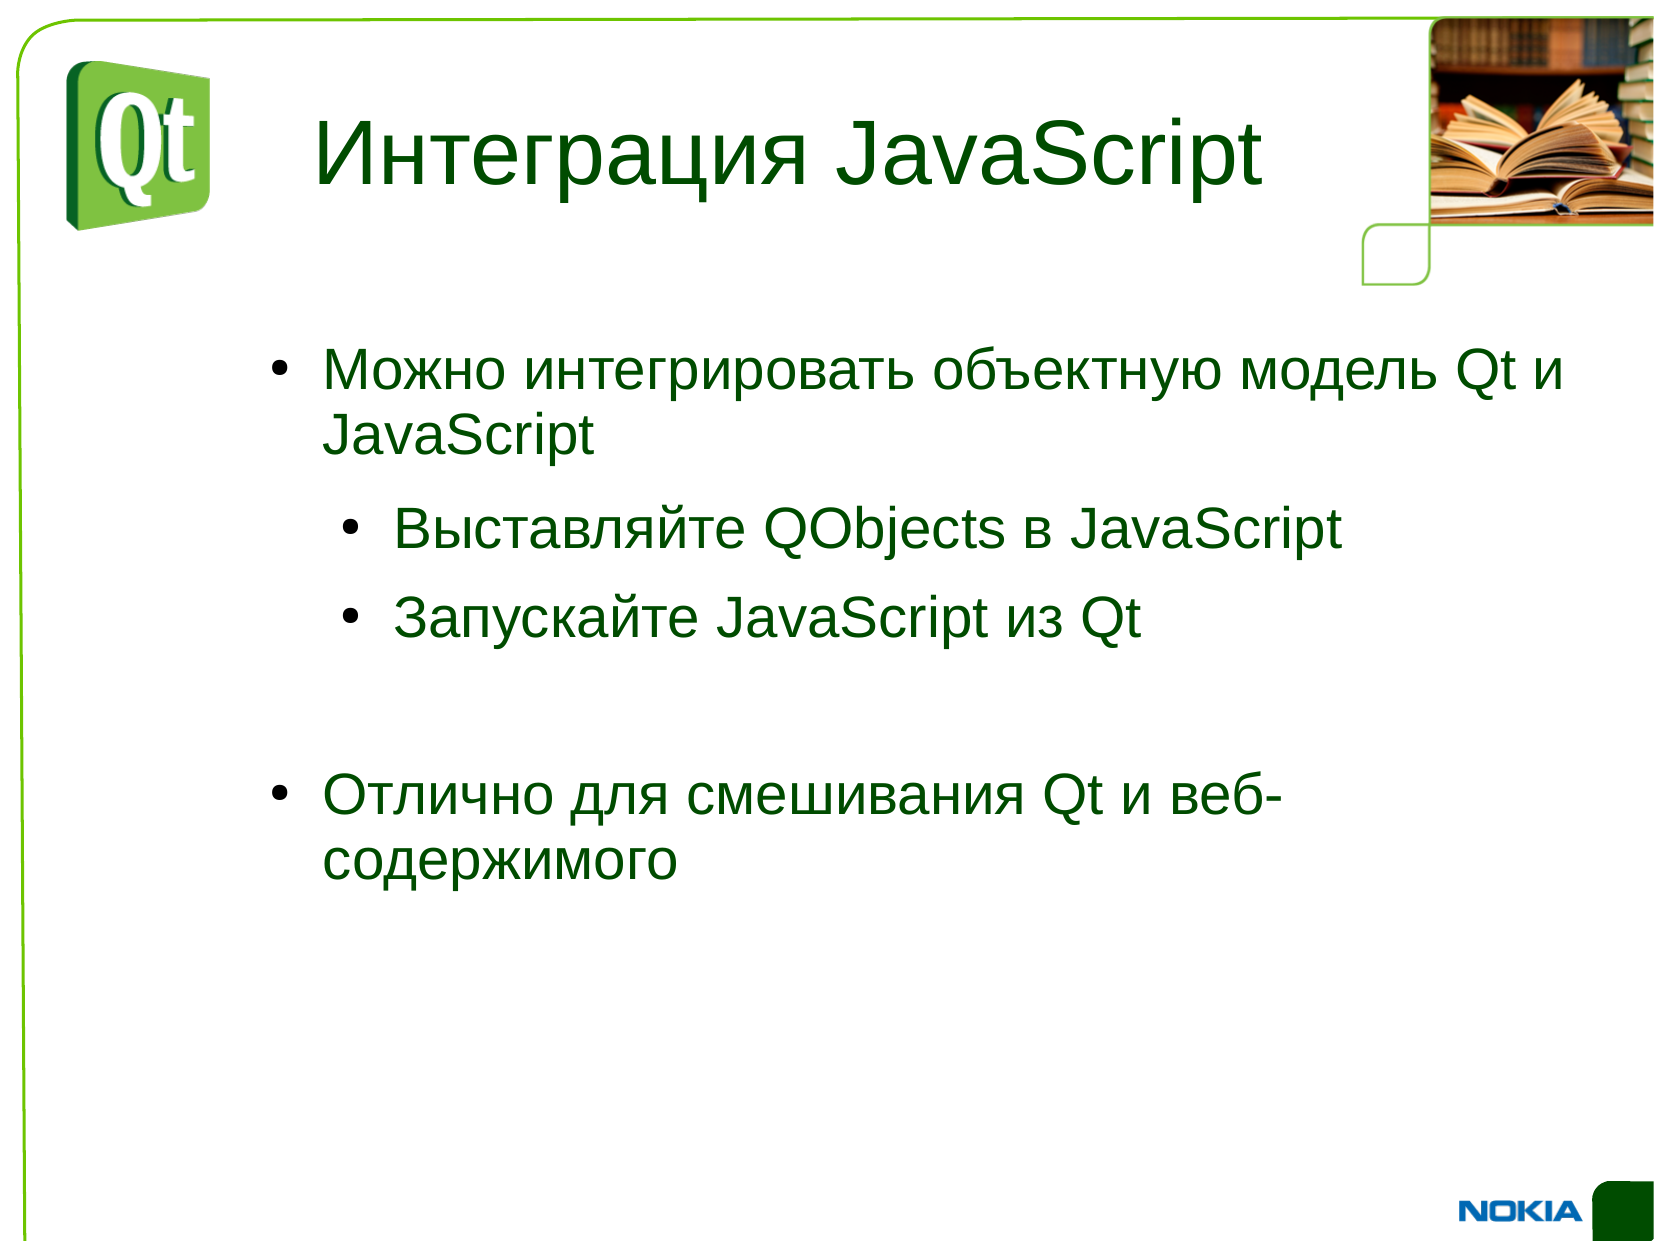

# Интеграция JavaScript
Можно интегрировать объектную модель Qt и JavaScript
Выставляйте QObjects в JavaScript
Запускайте JavaScript из Qt
Отлично для смешивания Qt и веб-содержимого